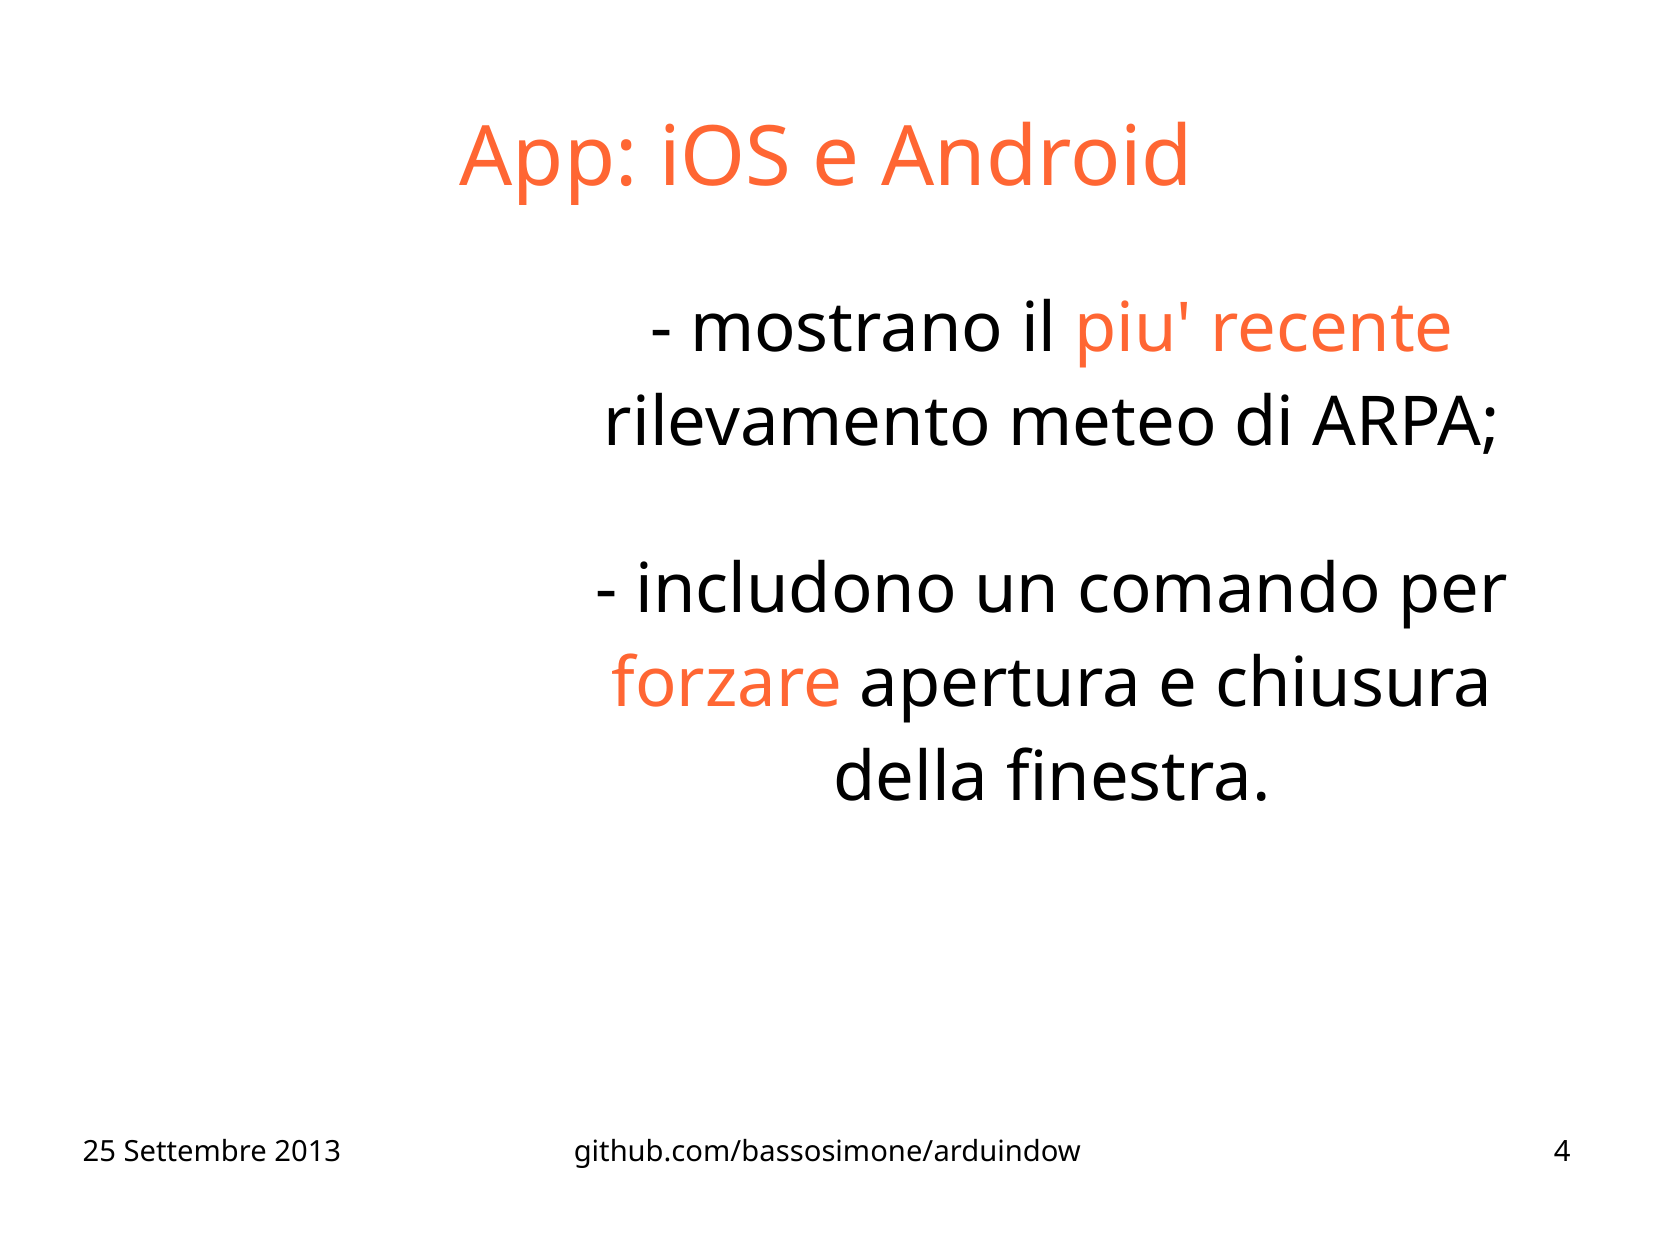

# App: iOS e Android
- mostrano il piu' recente rilevamento meteo di ARPA;
- includono un comando per forzare apertura e chiusura della finestra.
25 Settembre 2013
github.com/bassosimone/arduindow
4